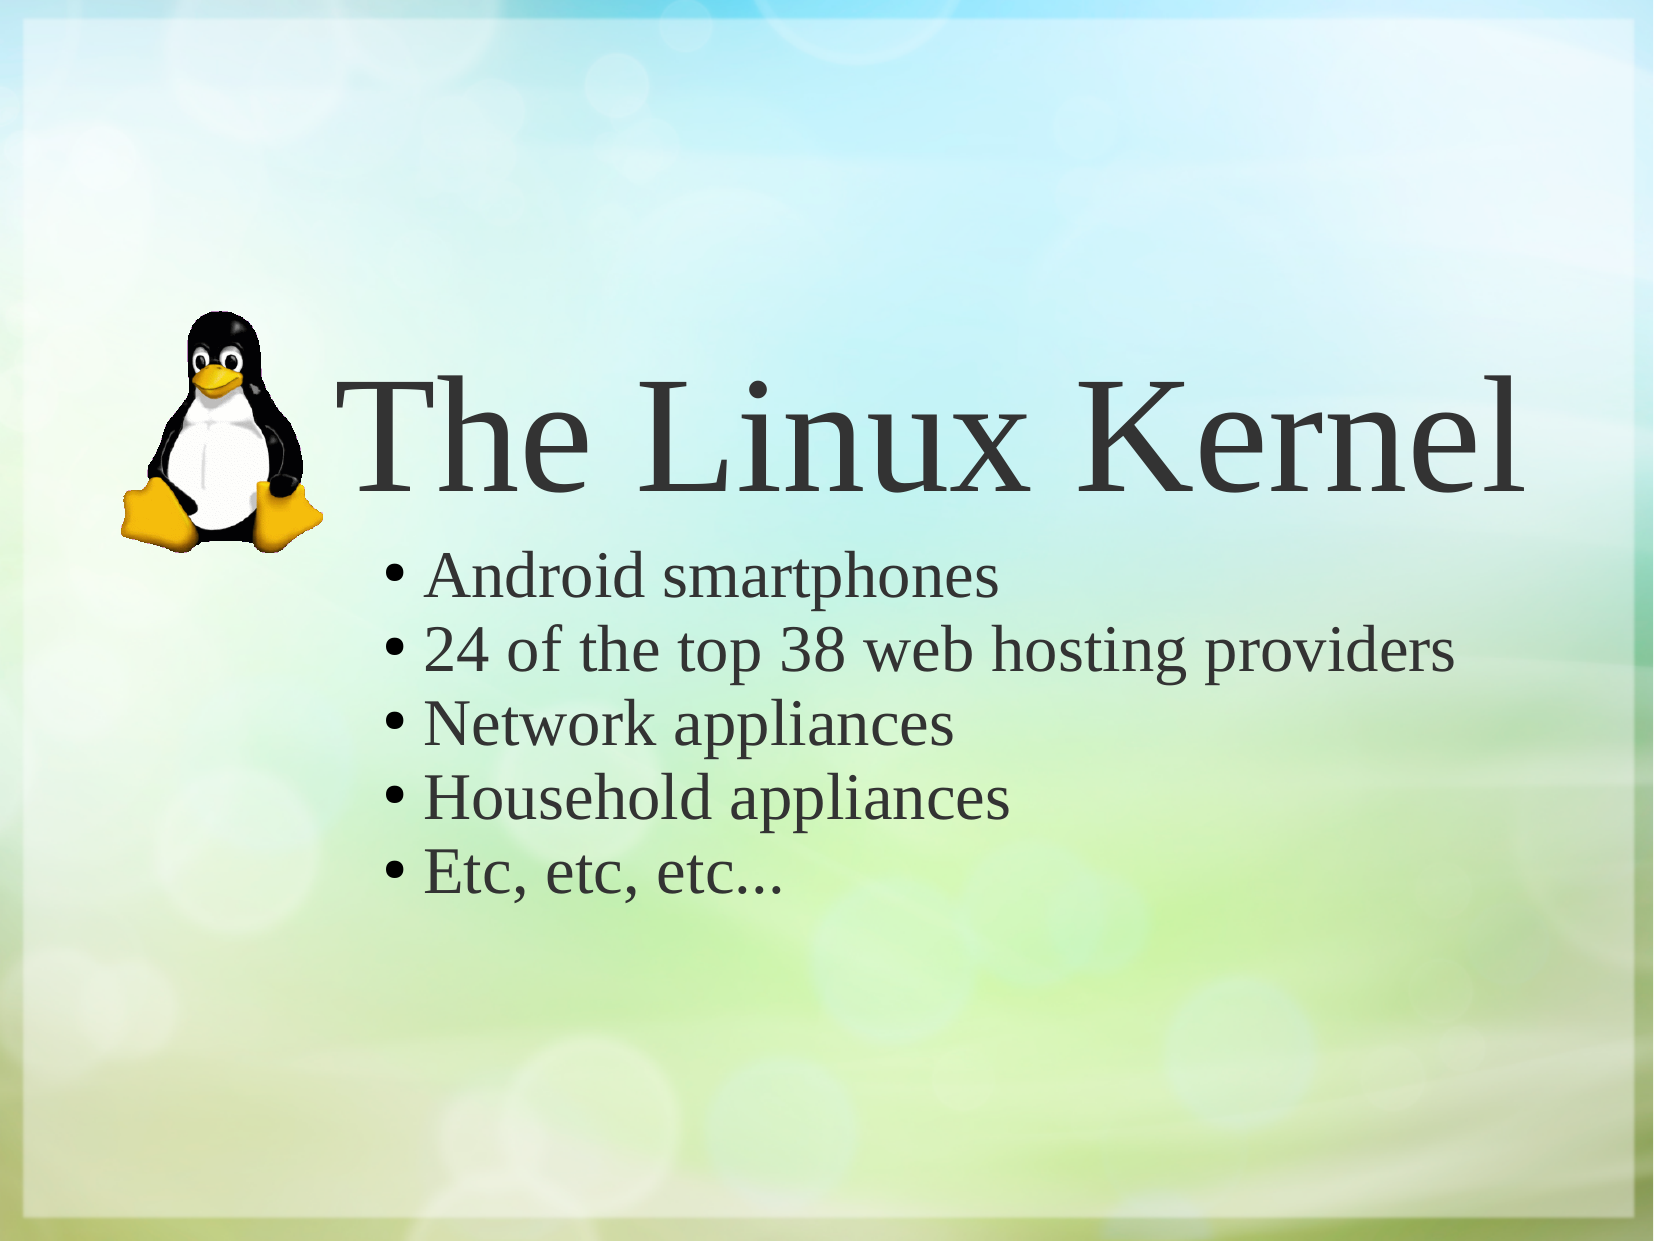

# The Linux Kernel
 Android smartphones
 24 of the top 38 web hosting providers
 Network appliances
 Household appliances
 Etc, etc, etc...